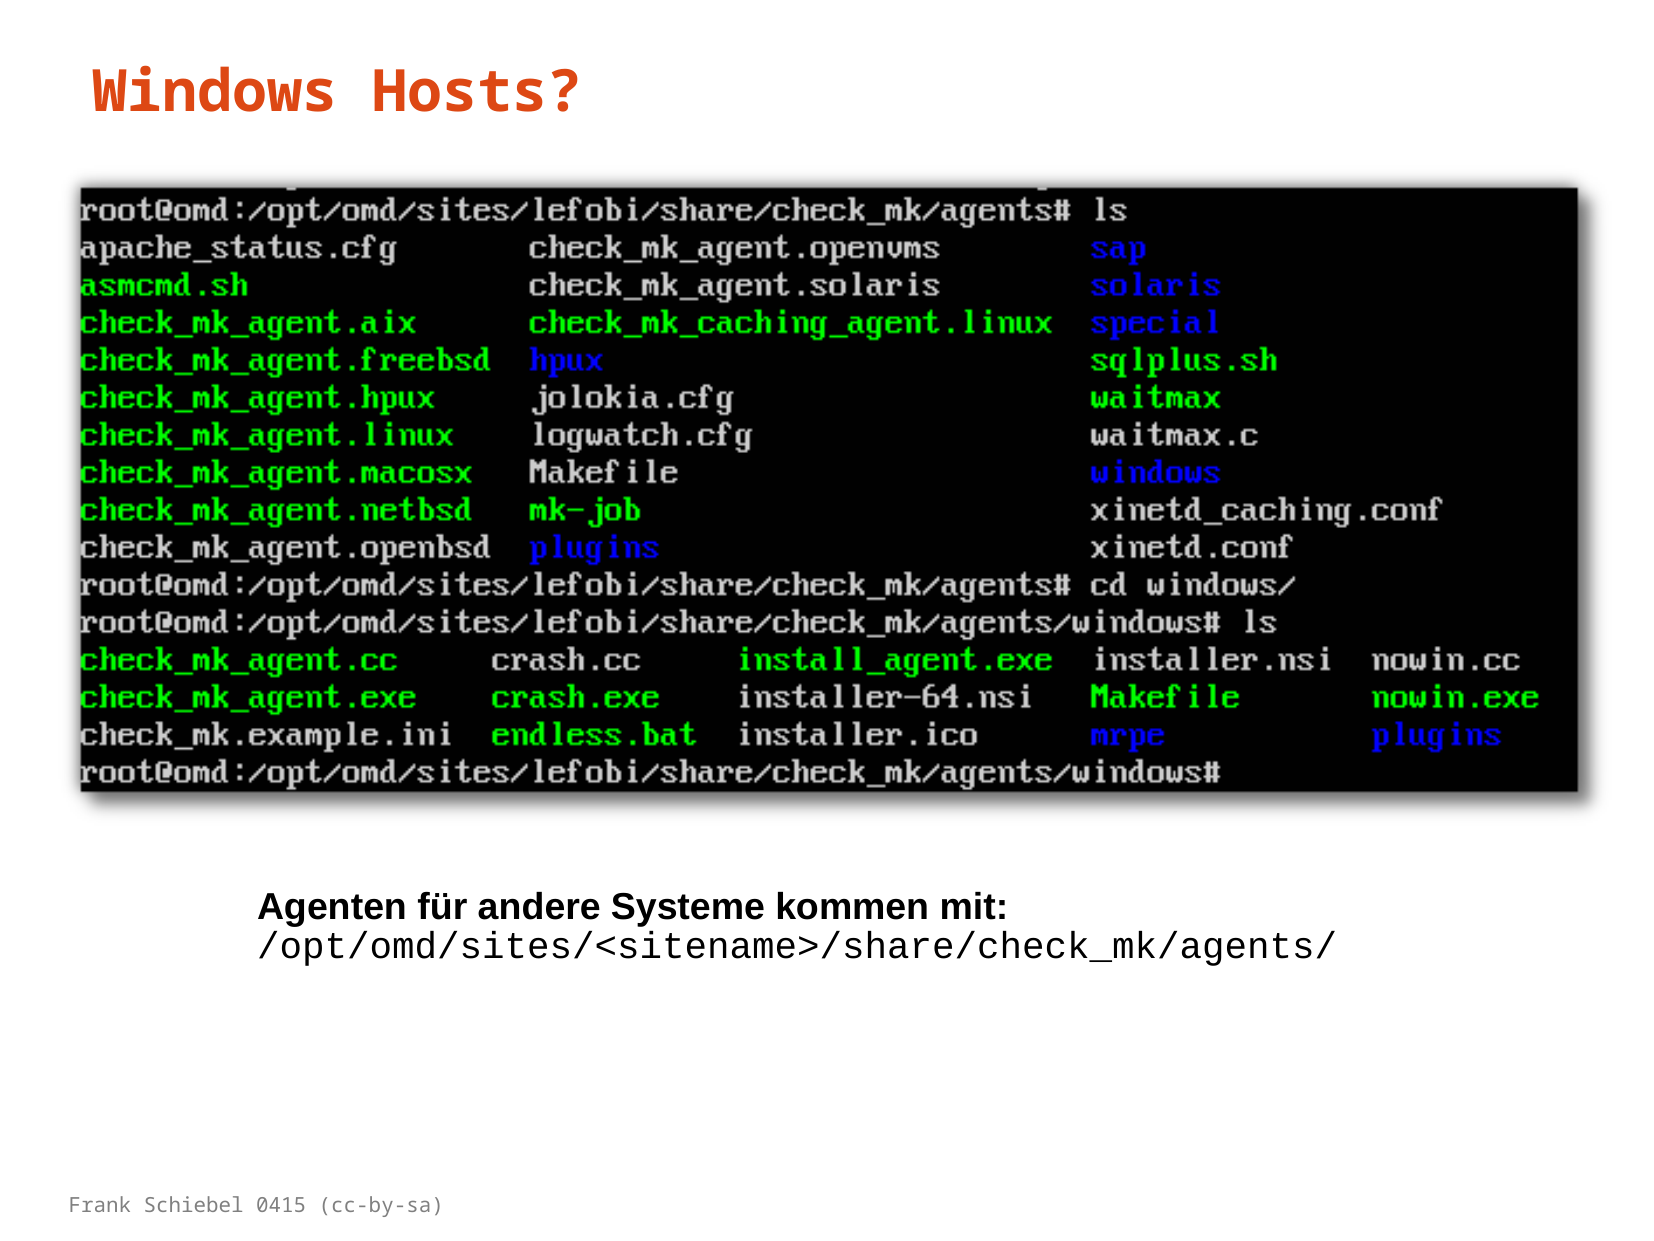

Windows Hosts?
Agenten für andere Systeme kommen mit:
/opt/omd/sites/<sitename>/share/check_mk/agents/